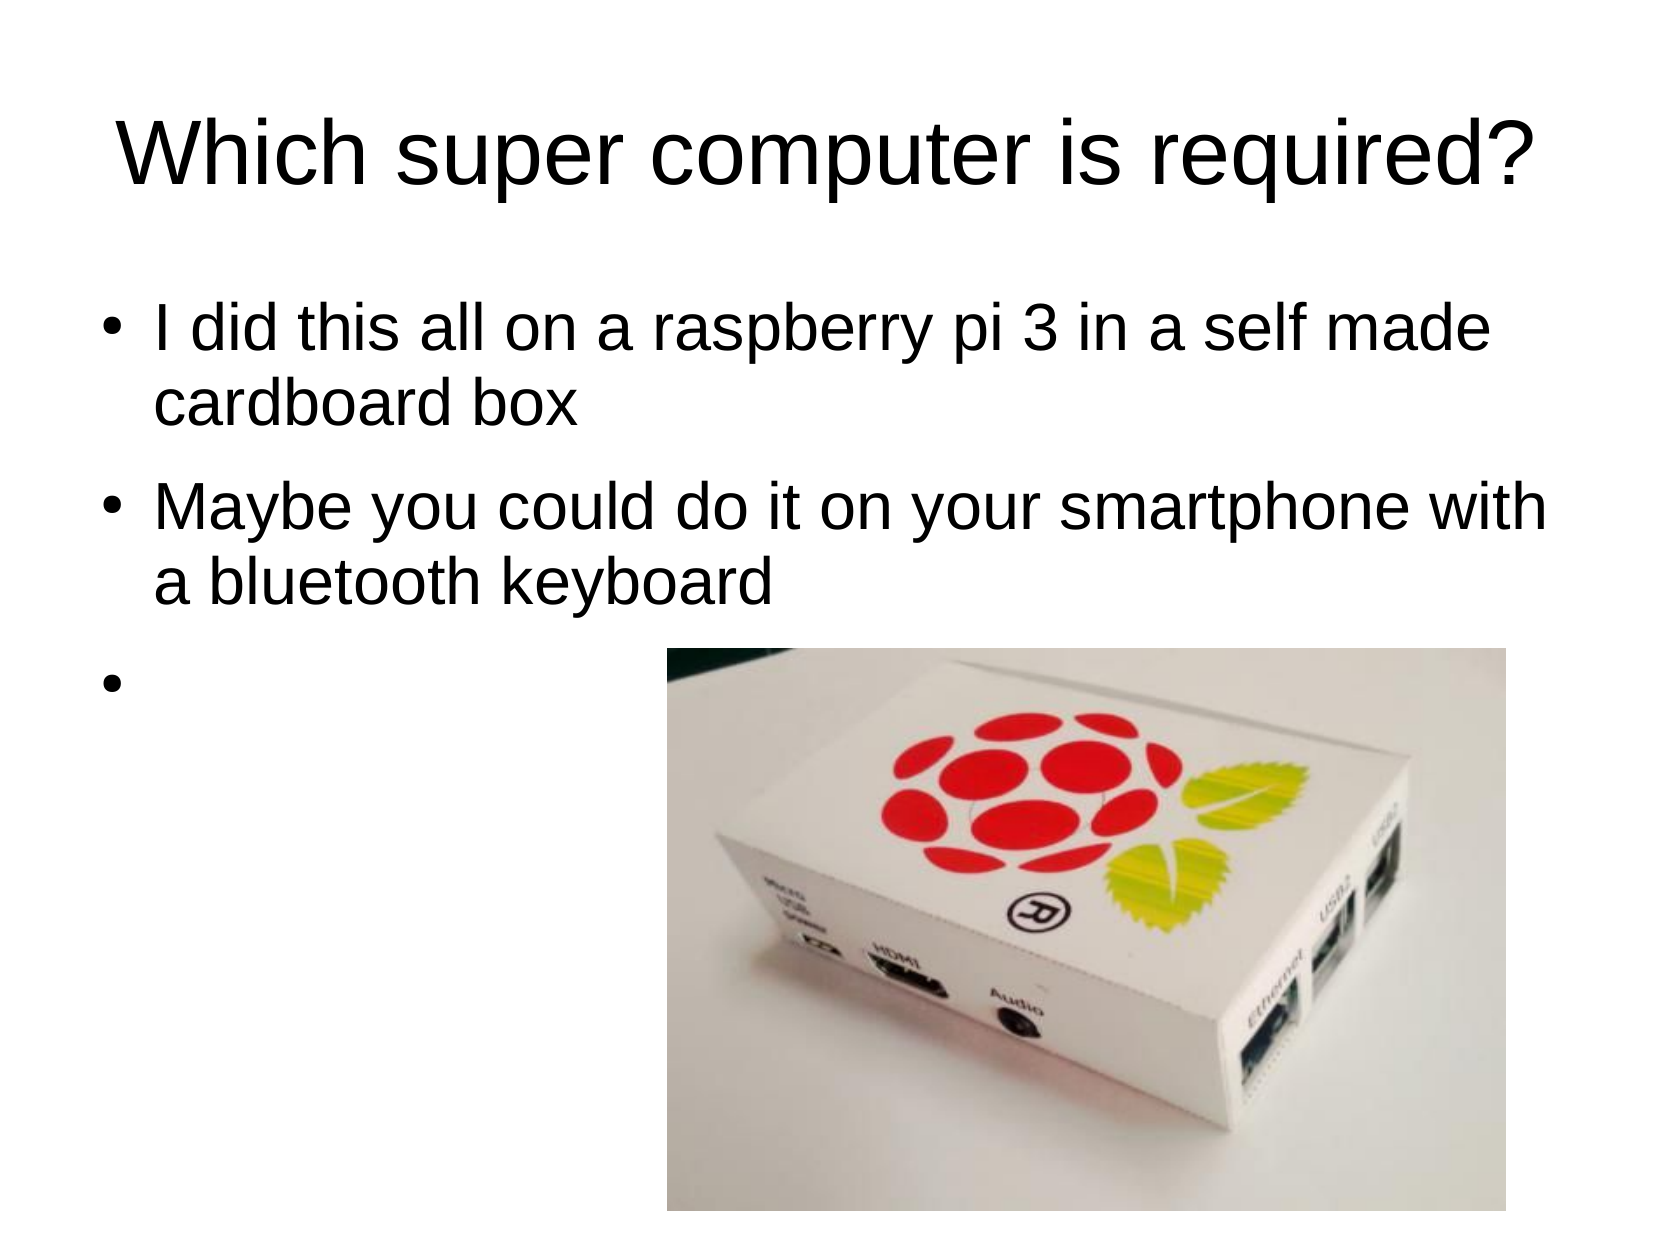

# Which super computer is required?
I did this all on a raspberry pi 3 in a self made cardboard box
Maybe you could do it on your smartphone with a bluetooth keyboard